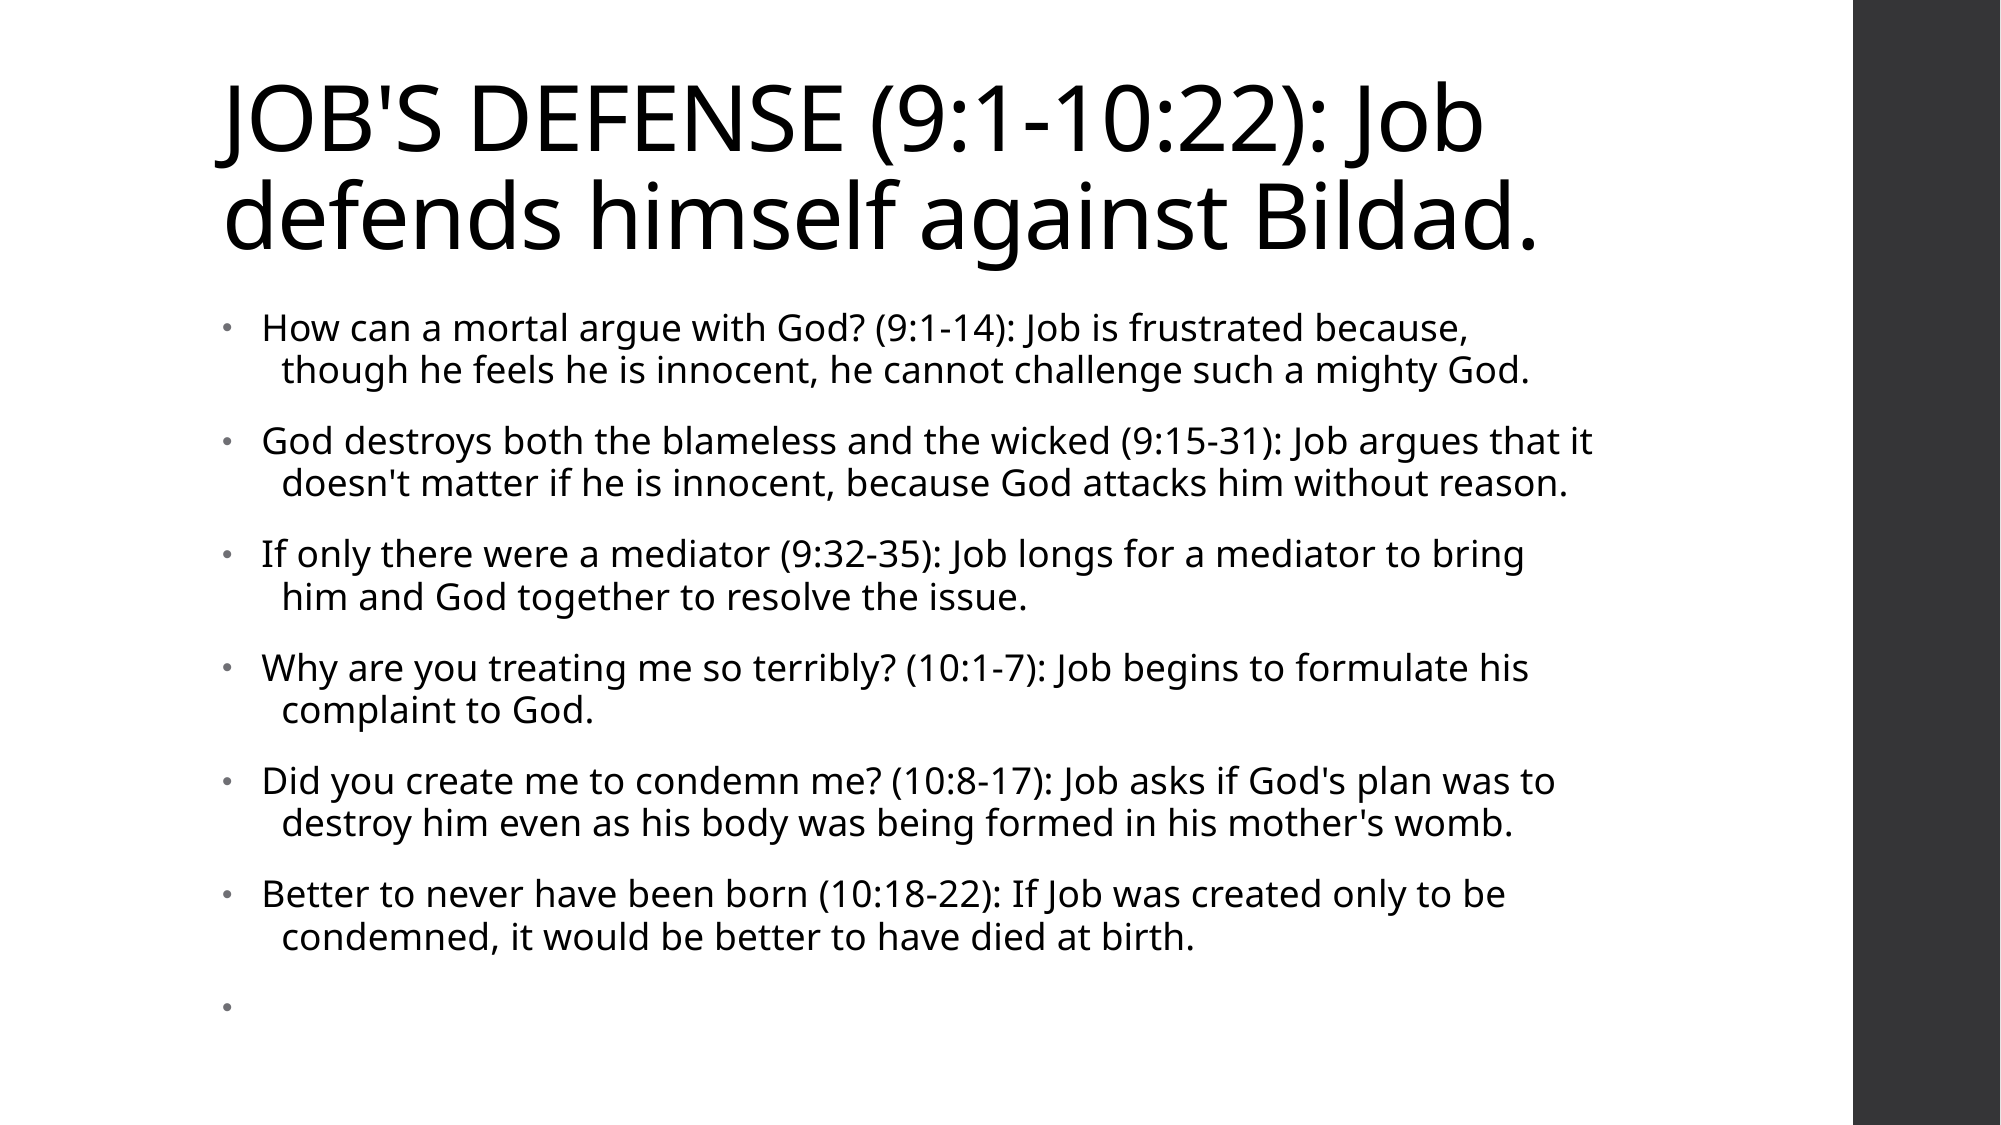

# JOB'S DEFENSE (9:1-10:22): Job defends himself against Bildad.
 How can a mortal argue with God? (9:1-14): Job is frustrated because, though he feels he is innocent, he cannot challenge such a mighty God.
 God destroys both the blameless and the wicked (9:15-31): Job argues that it doesn't matter if he is innocent, because God attacks him without reason.
 If only there were a mediator (9:32-35): Job longs for a mediator to bring him and God together to resolve the issue.
 Why are you treating me so terribly? (10:1-7): Job begins to formulate his complaint to God.
 Did you create me to condemn me? (10:8-17): Job asks if God's plan was to destroy him even as his body was being formed in his mother's womb.
 Better to never have been born (10:18-22): If Job was created only to be condemned, it would be better to have died at birth.